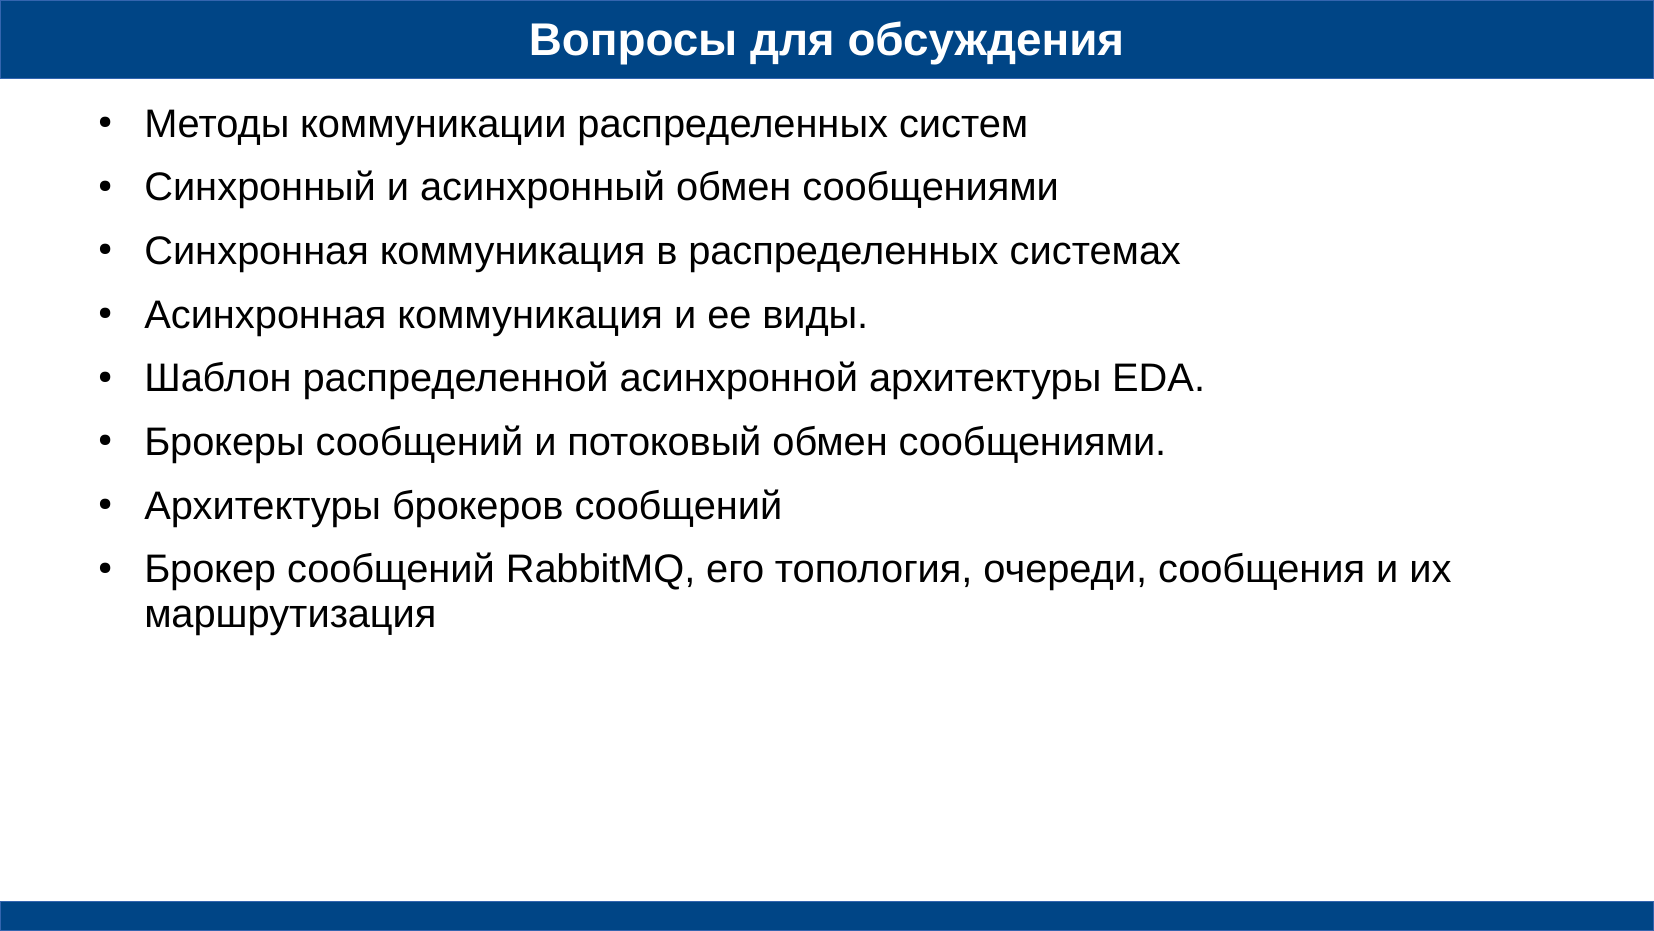

# Вопросы для обсуждения
Методы коммуникации распределенных систем
Синхронный и асинхронный обмен сообщениями
Синхронная коммуникация в распределенных системах
Асинхронная коммуникация и ее виды.
Шаблон распределенной асинхронной архитектуры EDA.
Брокеры сообщений и потоковый обмен сообщениями.
Архитектуры брокеров сообщений
Брокер сообщений RabbitMQ, его топология, очереди, сообщения и их маршрутизация